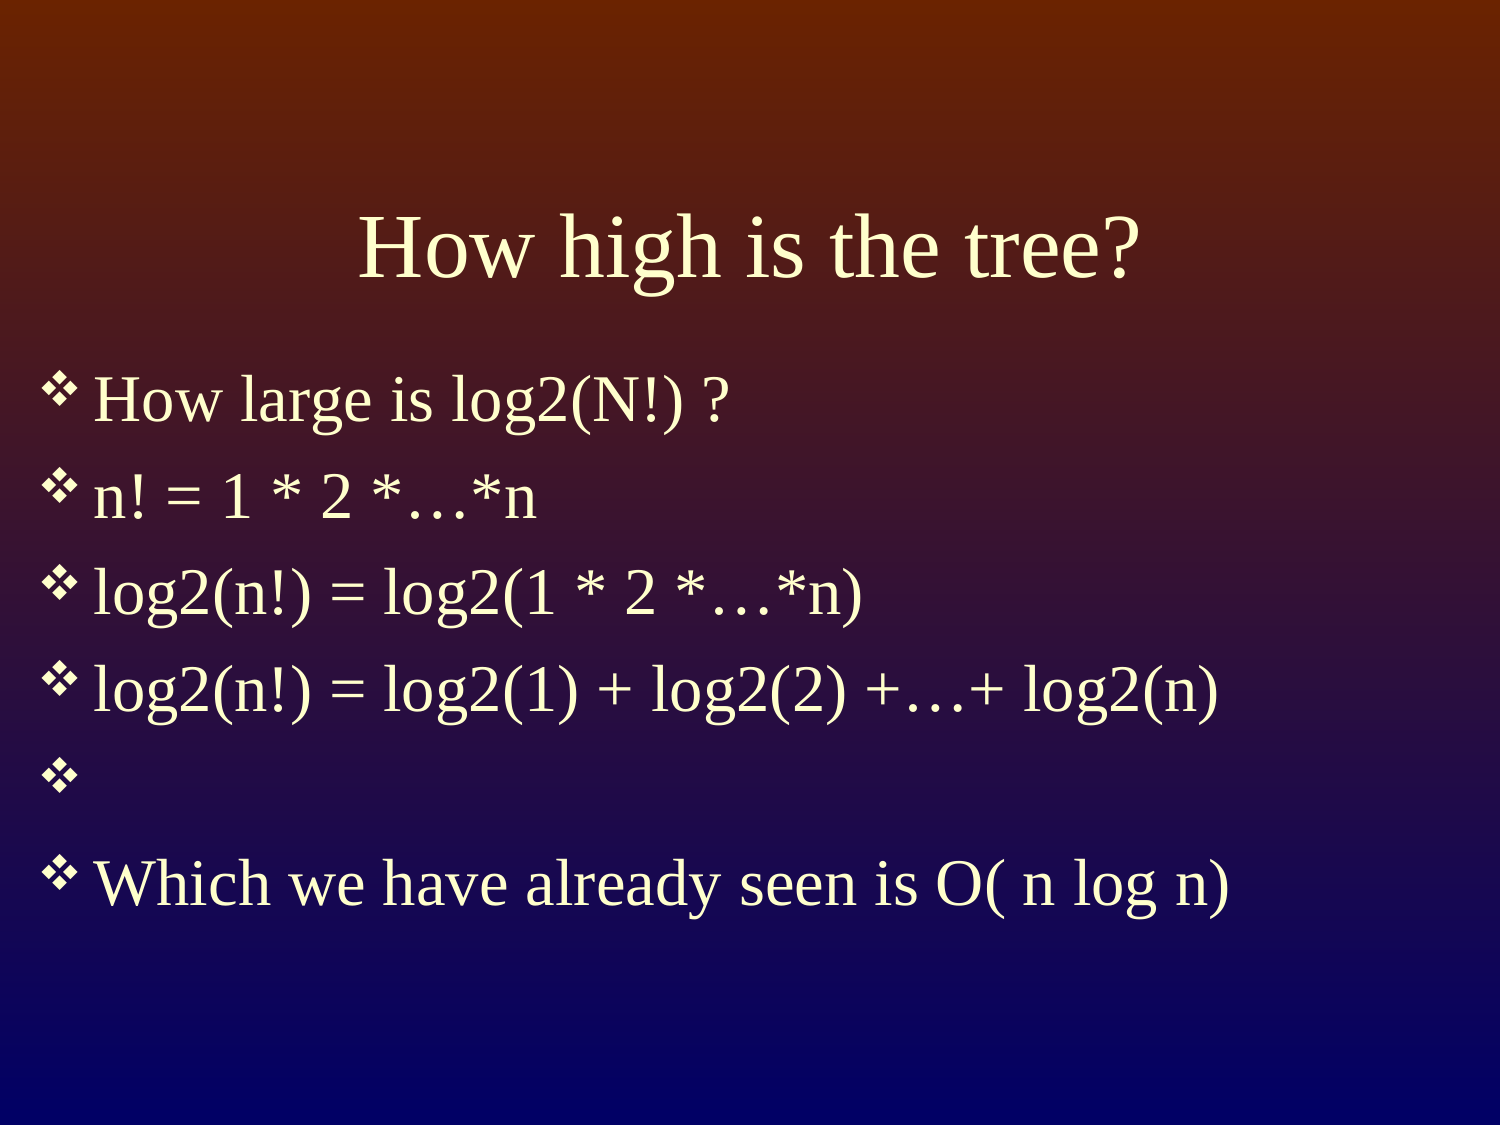

# How high is the tree?
How large is log2(N!) ?
n! = 1 * 2 *…*n
log2(n!) = log2(1 * 2 *…*n)
log2(n!) = log2(1) + log2(2) +…+ log2(n)
Which we have already seen is O( n log n)